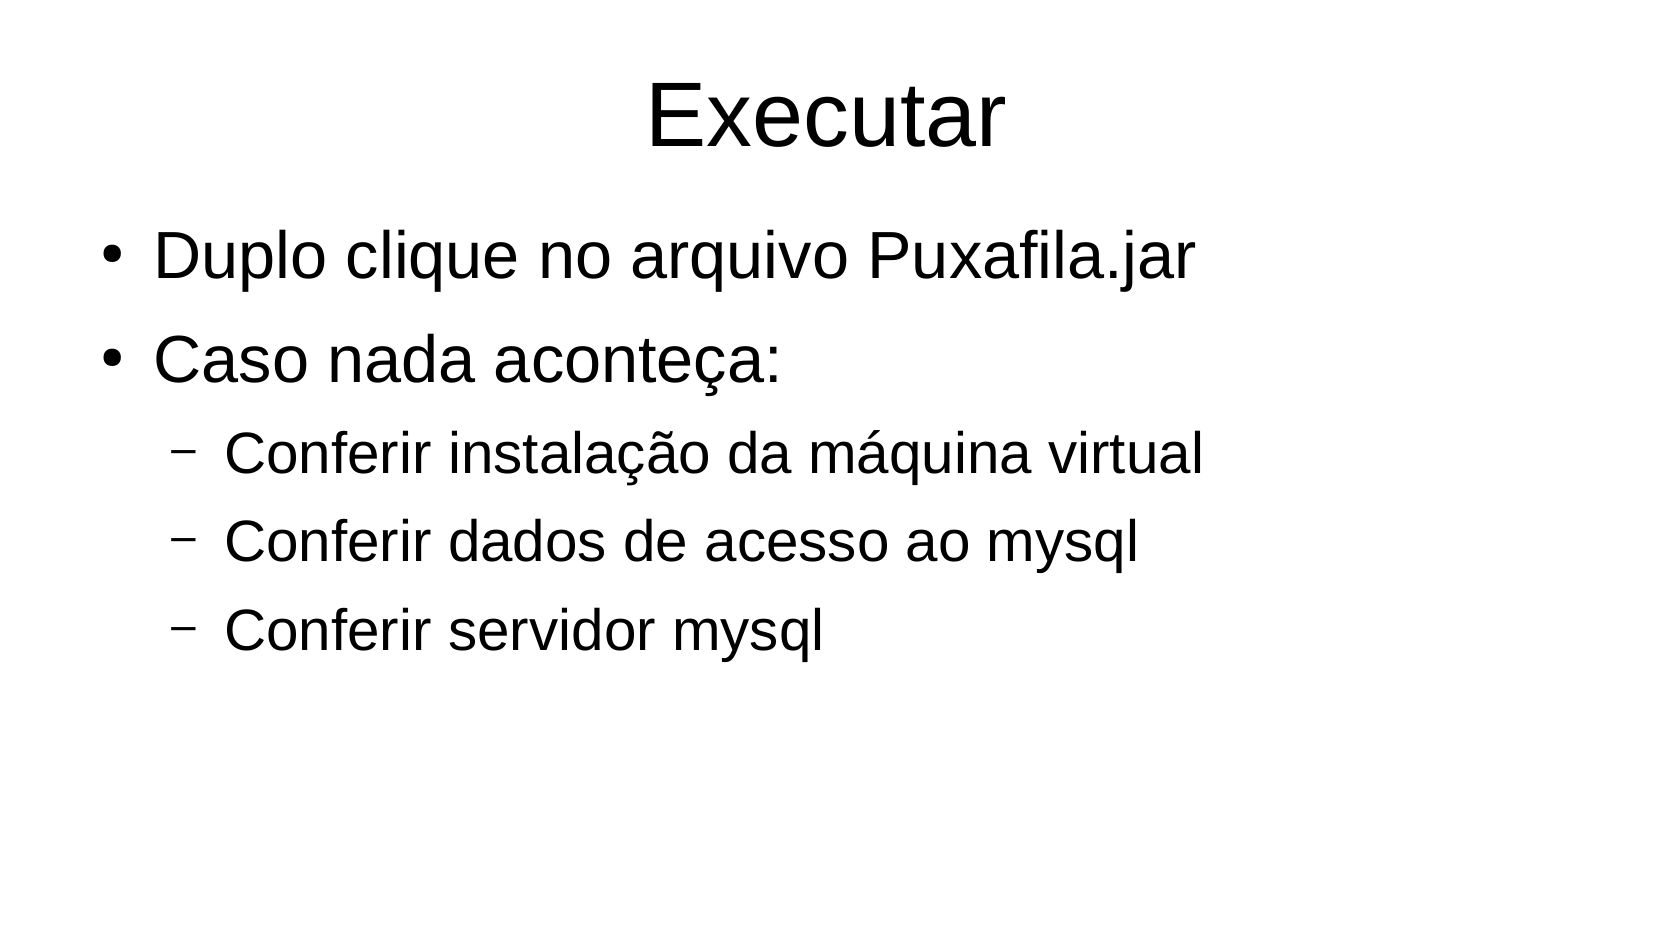

# Executar
Duplo clique no arquivo Puxafila.jar
Caso nada aconteça:
Conferir instalação da máquina virtual
Conferir dados de acesso ao mysql
Conferir servidor mysql